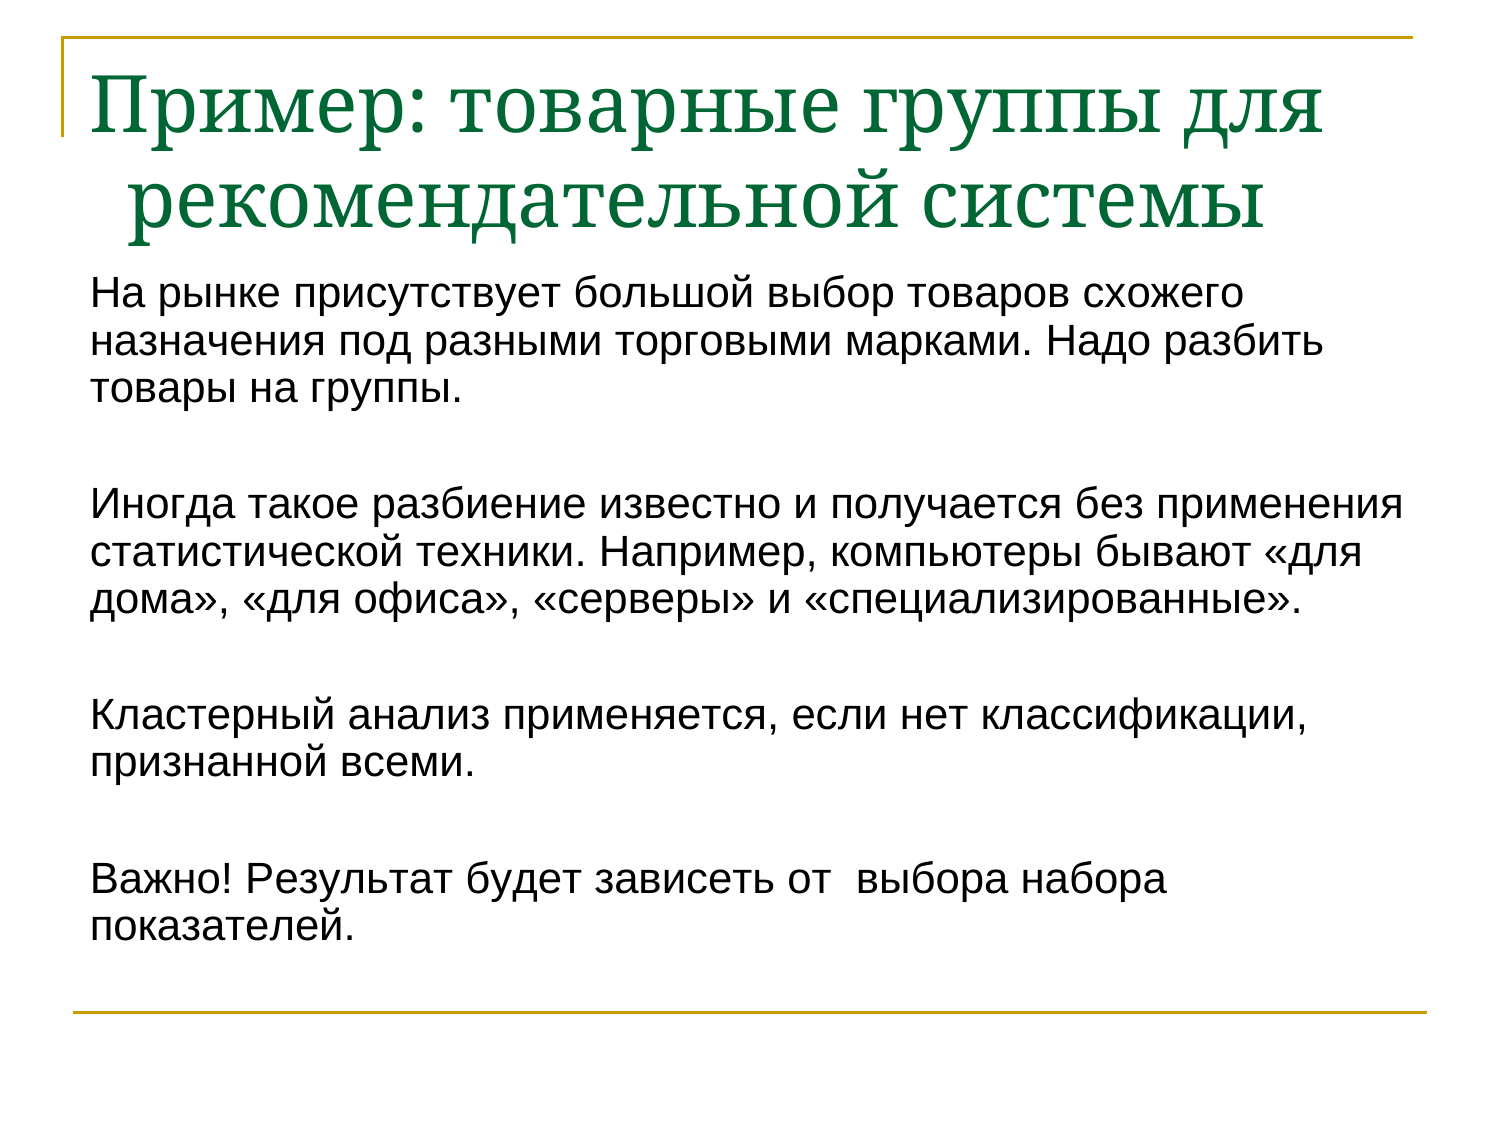

# Пример: товарные группы для рекомендательной системы
На рынке присутствует большой выбор товаров схожего назначения под разными торговыми марками. Надо разбить товары на группы.
Иногда такое разбиение известно и получается без применения статистической техники. Например, компьютеры бывают «для дома», «для офиса», «серверы» и «специализированные».
Кластерный анализ применяется, если нет классификации, признанной всеми.
Важно! Результат будет зависеть от выбора набора показателей.